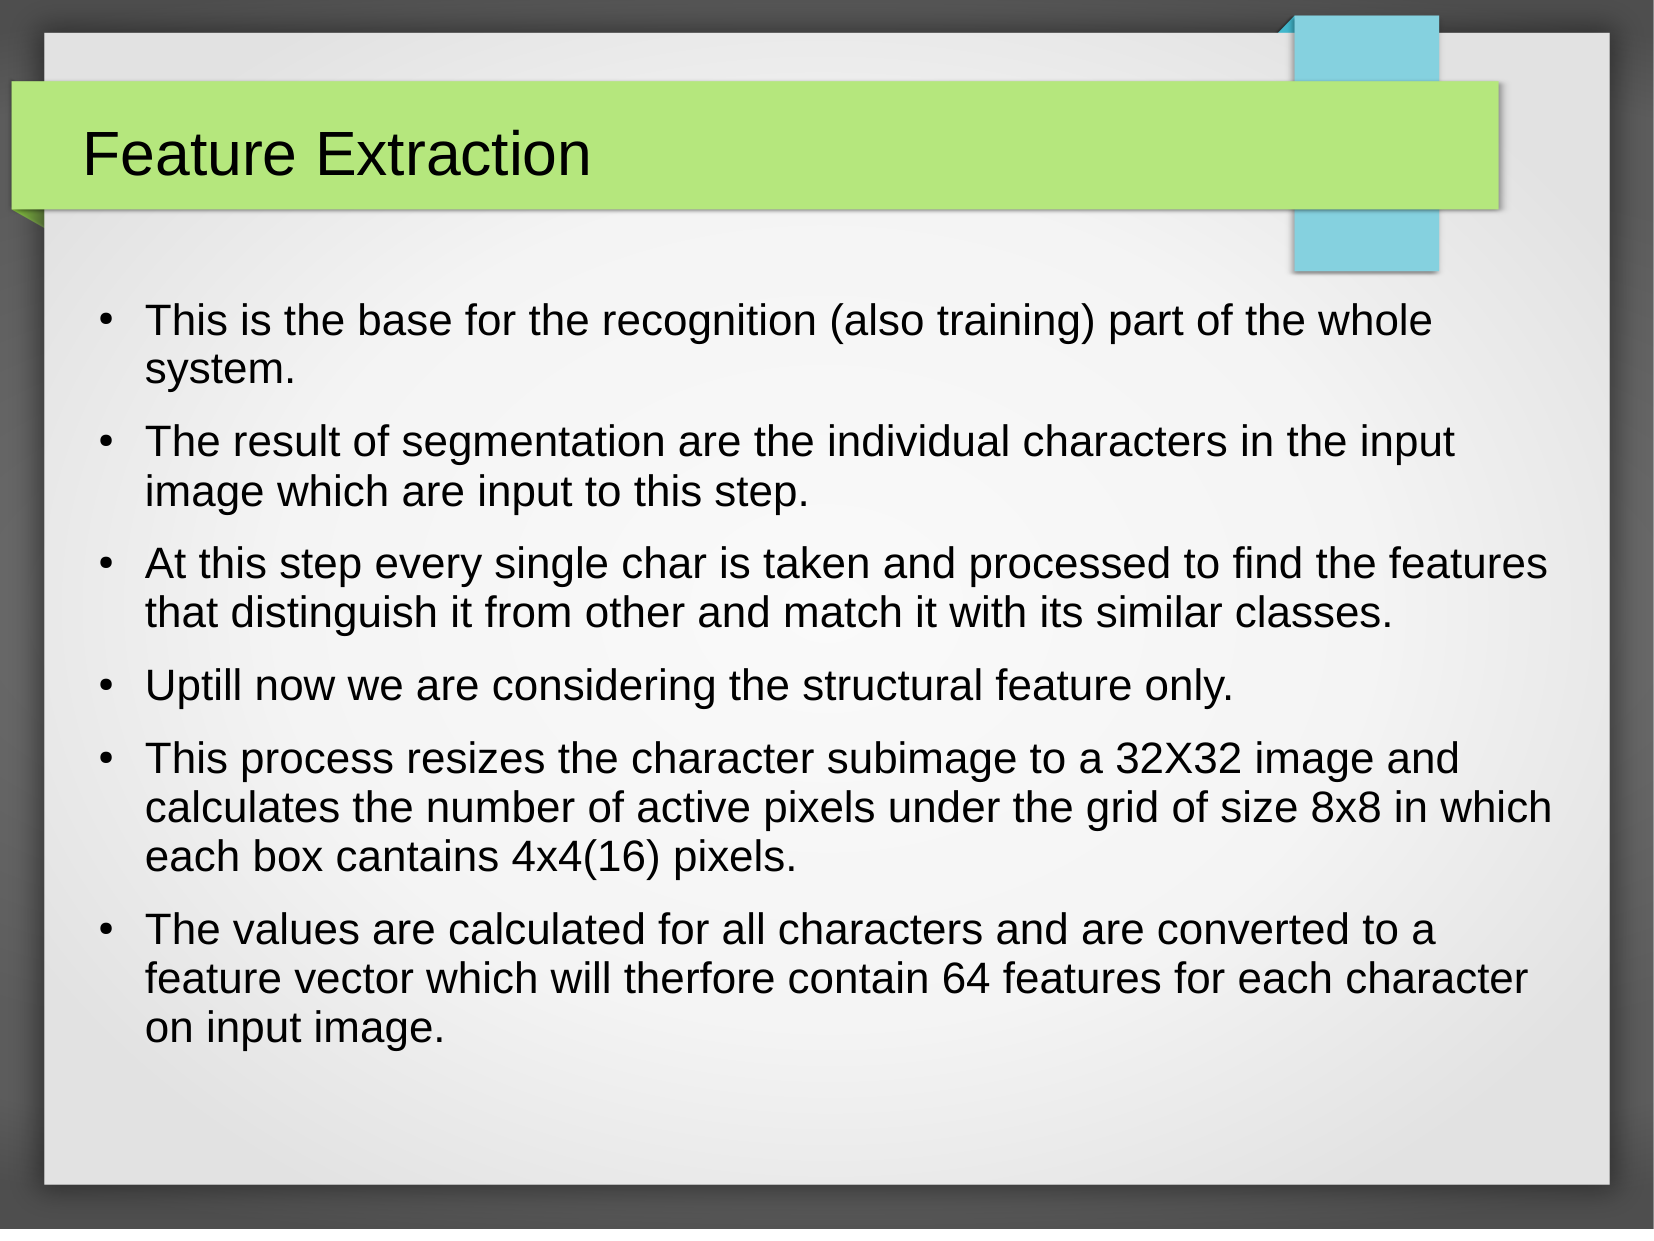

# Feature Extraction
This is the base for the recognition (also training) part of the whole system.
The result of segmentation are the individual characters in the input image which are input to this step.
At this step every single char is taken and processed to find the features that distinguish it from other and match it with its similar classes.
Uptill now we are considering the structural feature only.
This process resizes the character subimage to a 32X32 image and calculates the number of active pixels under the grid of size 8x8 in which each box cantains 4x4(16) pixels.
The values are calculated for all characters and are converted to a feature vector which will therfore contain 64 features for each character on input image.